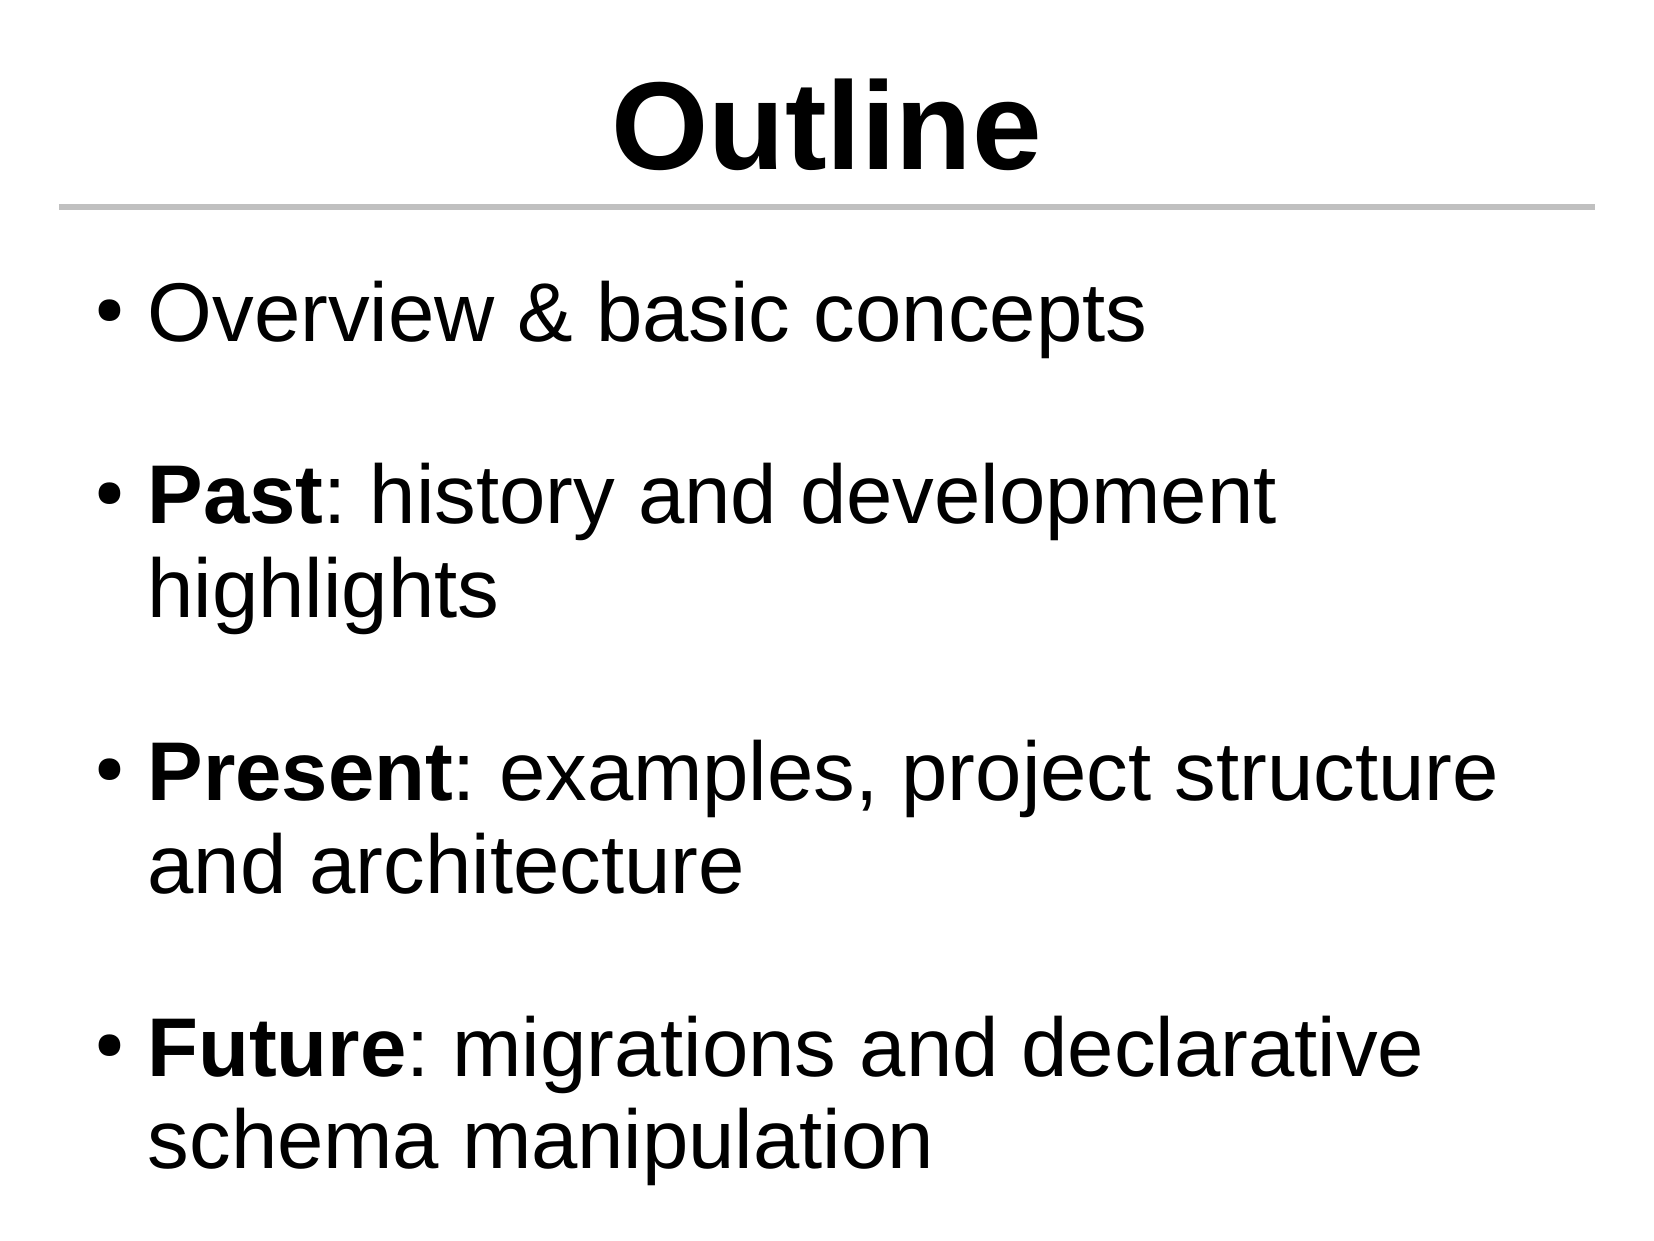

# Outline
Overview & basic concepts
Past: history and development highlights
Present: examples, project structure and architecture
Future: migrations and declarative schema manipulation